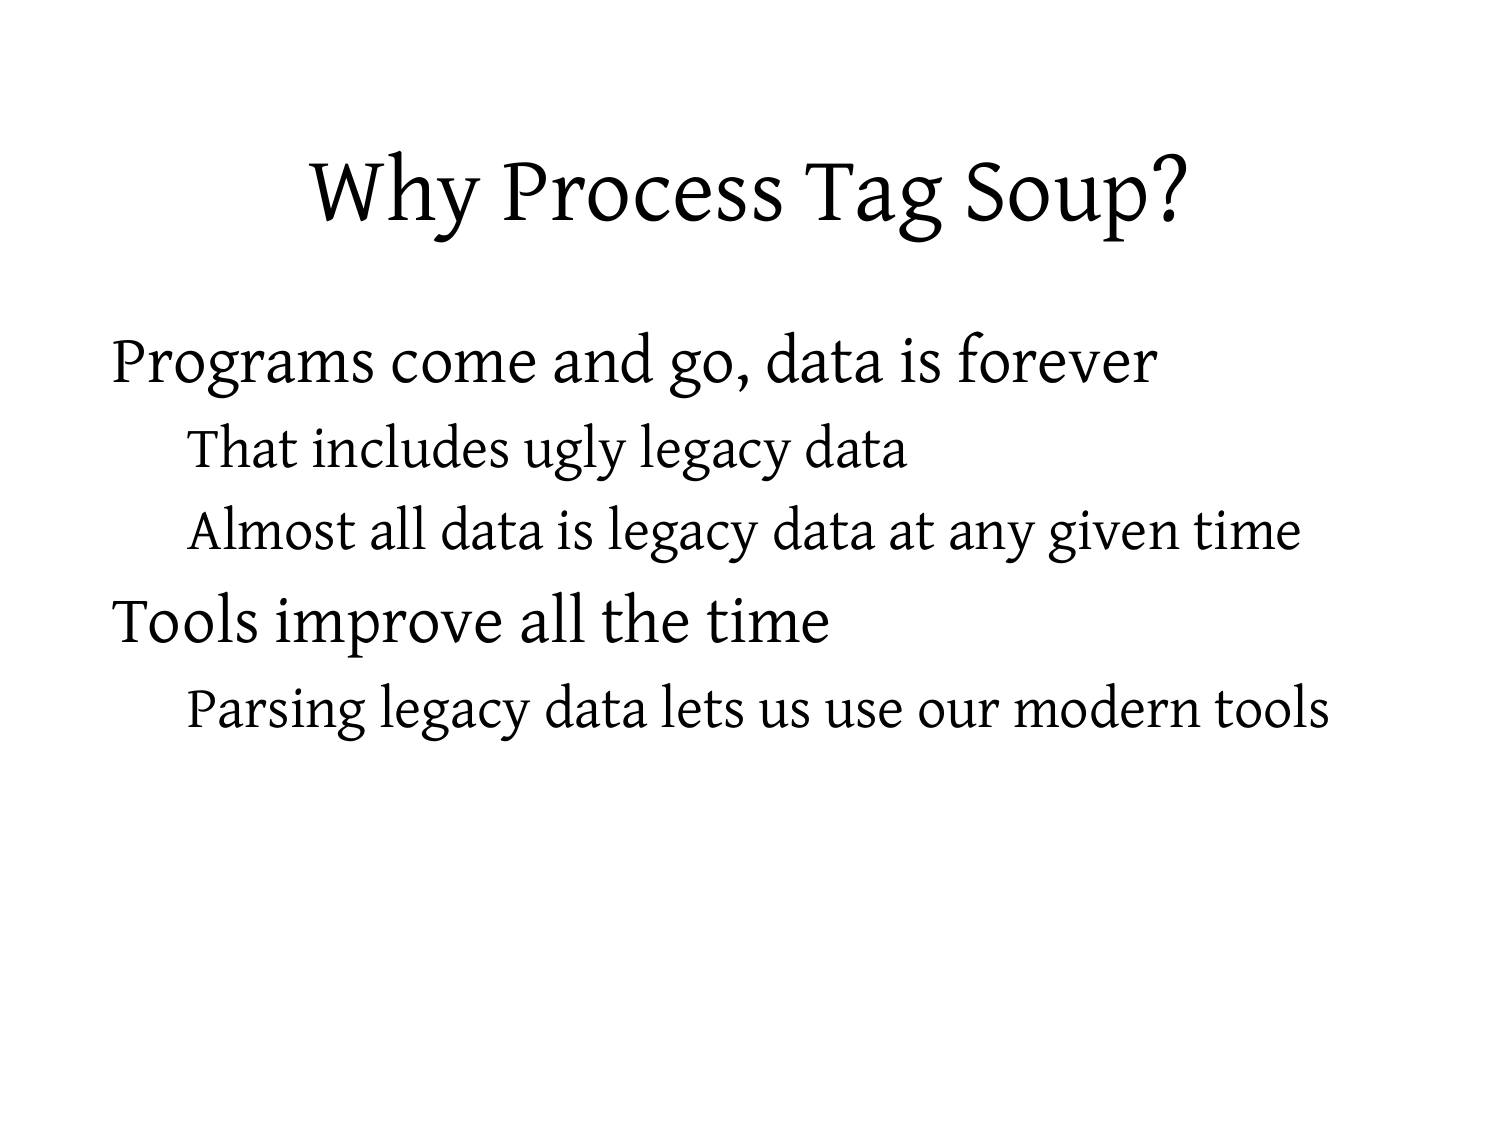

# Why Process Tag Soup?
Programs come and go, data is forever
That includes ugly legacy data
Almost all data is legacy data at any given time
Tools improve all the time
Parsing legacy data lets us use our modern tools